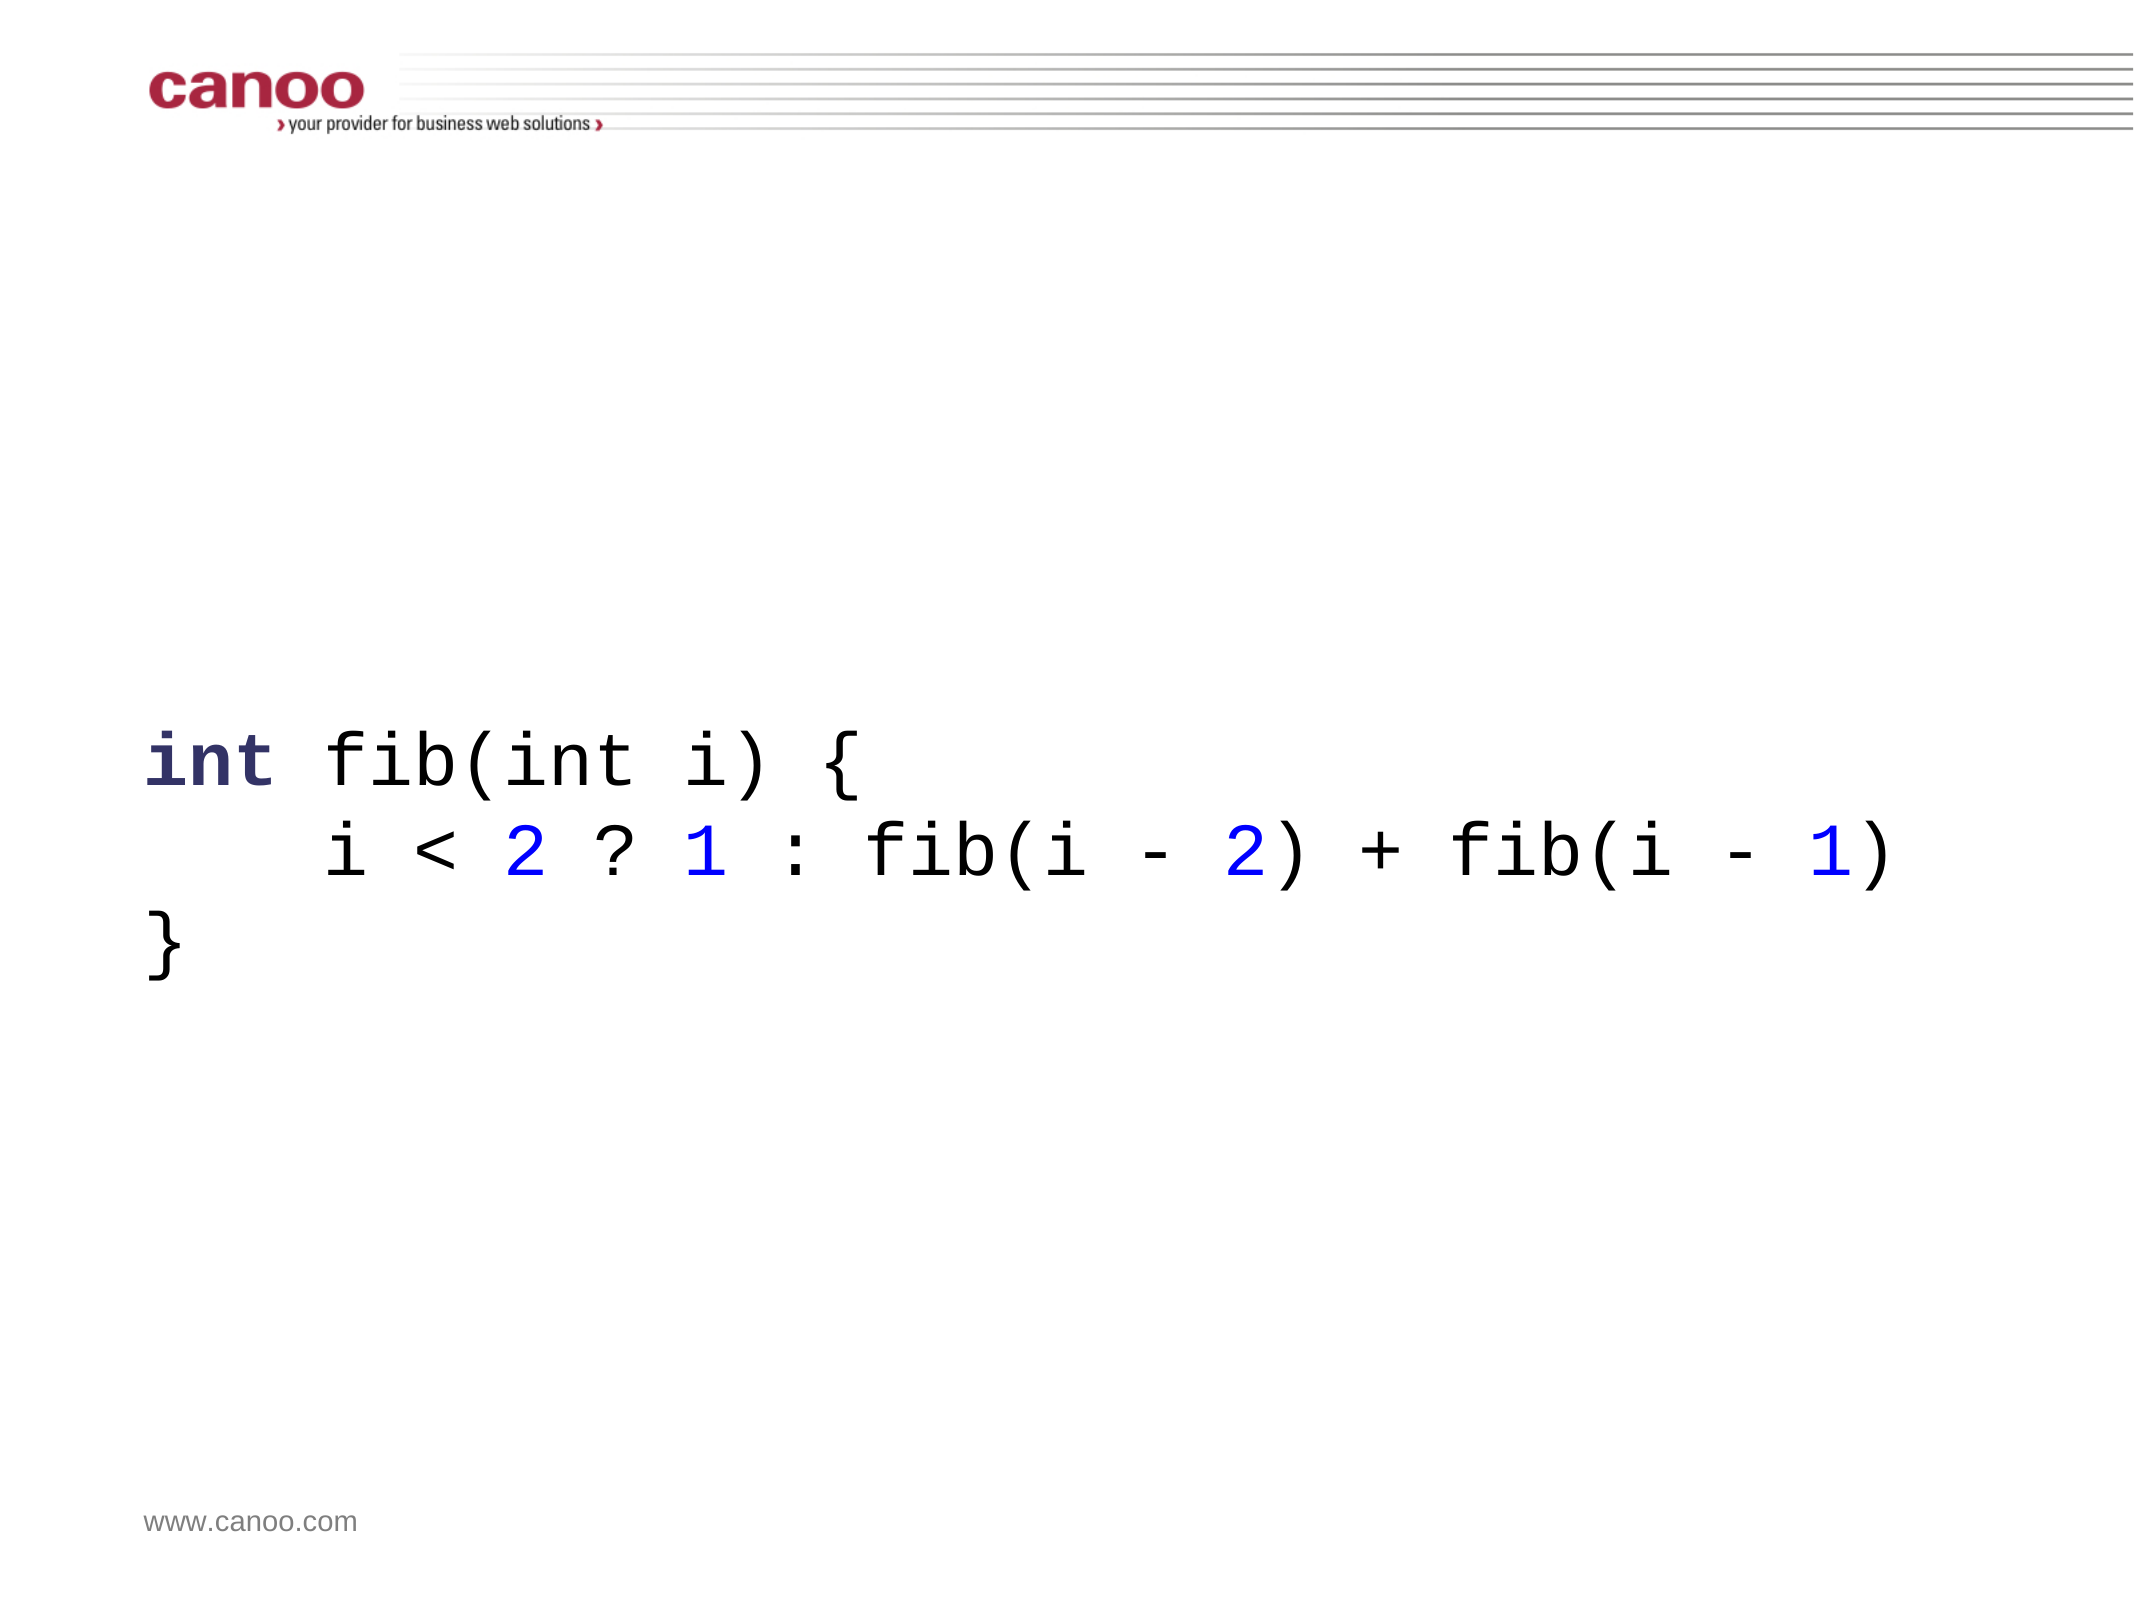

int fib(int i) {
 i < 2 ? 1 : fib(i - 2) + fib(i - 1)
}